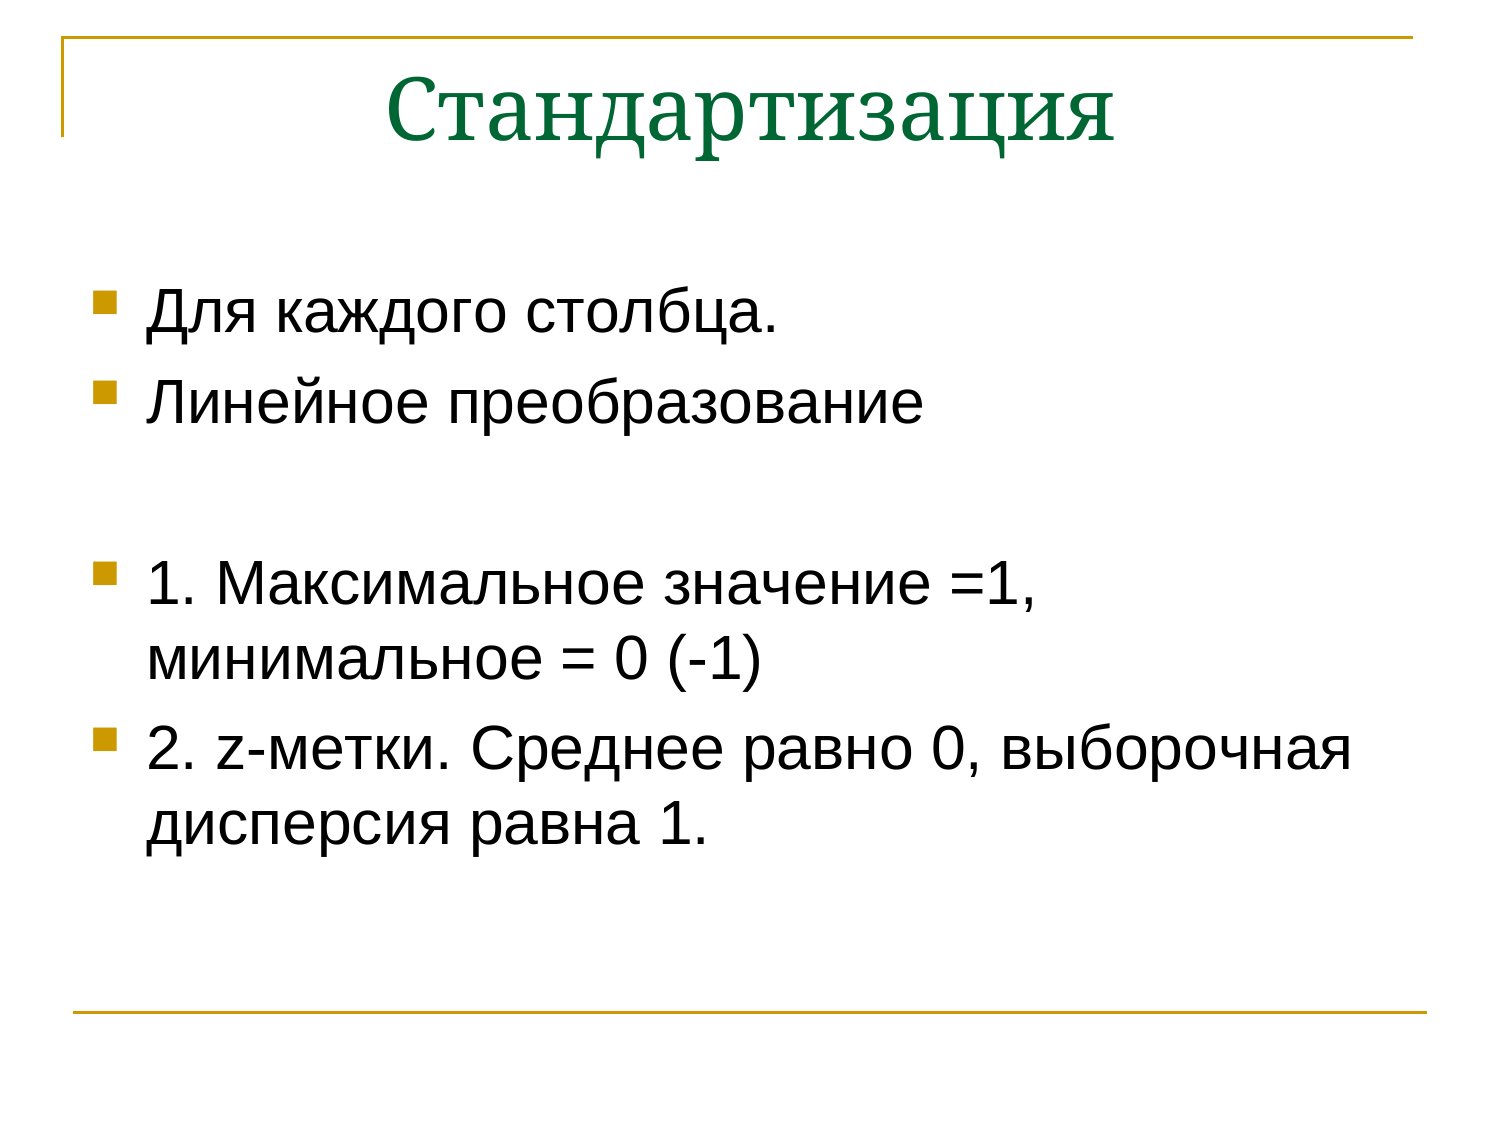

# Стандартизация
Для каждого столбца.
Линейное преобразование
1. Максимальное значение =1, минимальное = 0 (-1)
2. z-метки. Среднее равно 0, выборочная дисперсия равна 1.